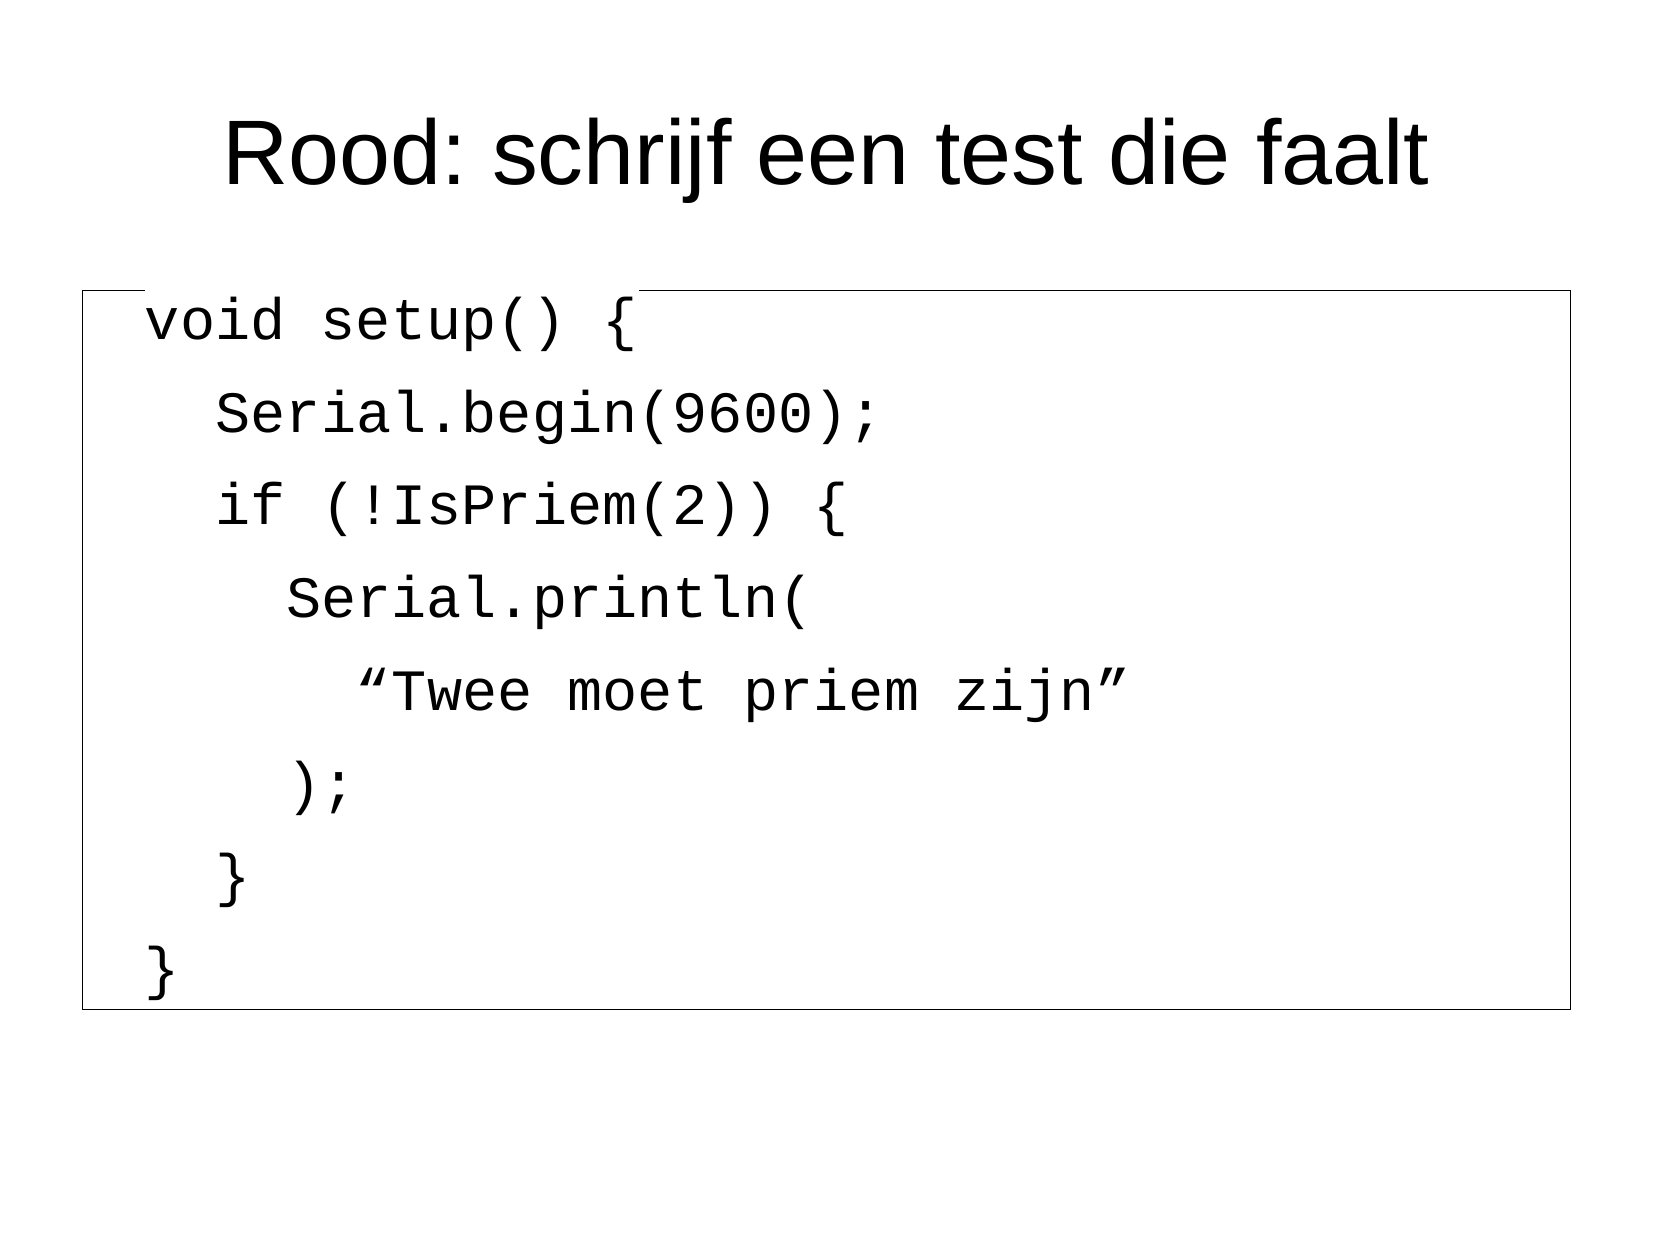

# Rood: schrijf een test die faalt
void setup() {
 Serial.begin(9600);
 if (!IsPriem(2)) {
 Serial.println(
 “Twee moet priem zijn”
 );
 }
}